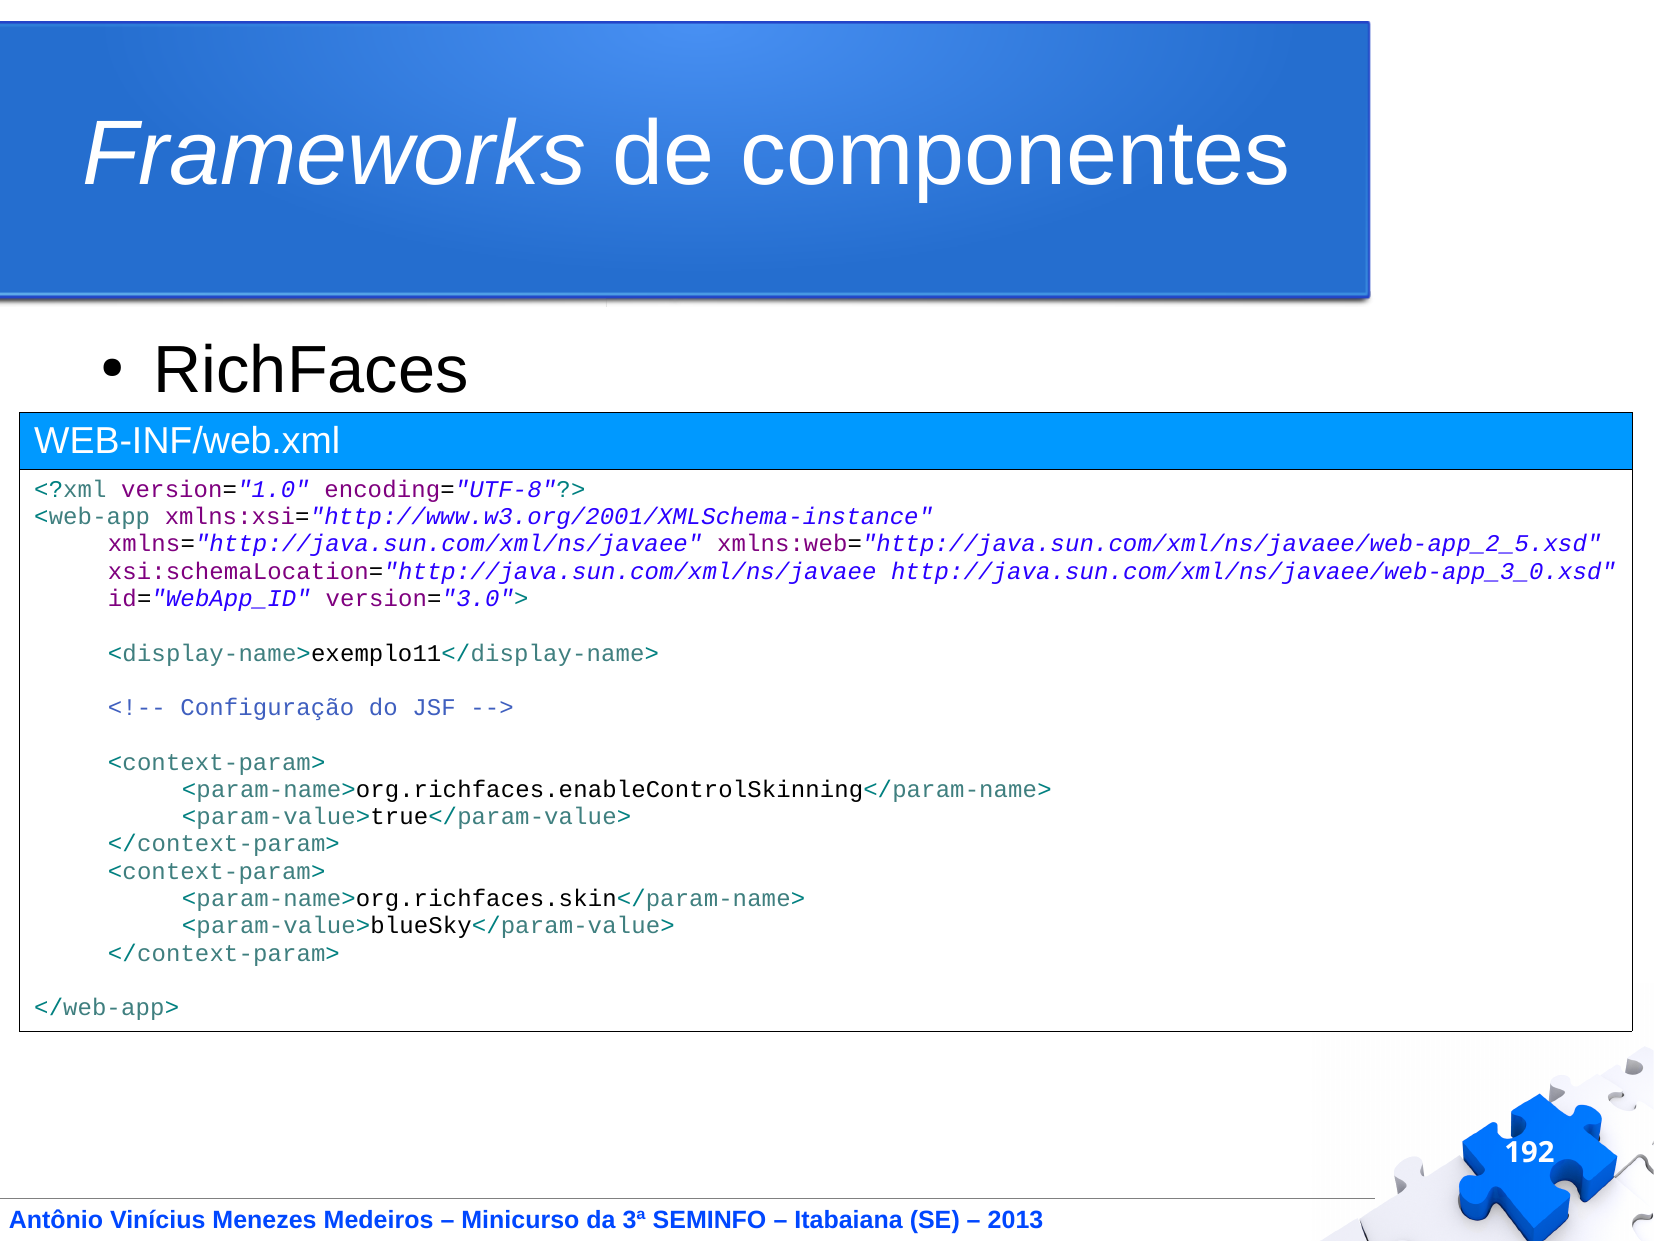

# Frameworks de componentes
RichFaces
| WEB-INF/web.xml |
| --- |
| <?xml version="1.0" encoding="UTF-8"?> <web-app xmlns:xsi="http://www.w3.org/2001/XMLSchema-instance" xmlns="http://java.sun.com/xml/ns/javaee" xmlns:web="http://java.sun.com/xml/ns/javaee/web-app\_2\_5.xsd" xsi:schemaLocation="http://java.sun.com/xml/ns/javaee http://java.sun.com/xml/ns/javaee/web-app\_3\_0.xsd" id="WebApp\_ID" version="3.0"> <display-name>exemplo11</display-name> <!-- Configuração do JSF --> <context-param> <param-name>org.richfaces.enableControlSkinning</param-name> <param-value>true</param-value> </context-param> <context-param> <param-name>org.richfaces.skin</param-name> <param-value>blueSky</param-value> </context-param> </web-app> |
192